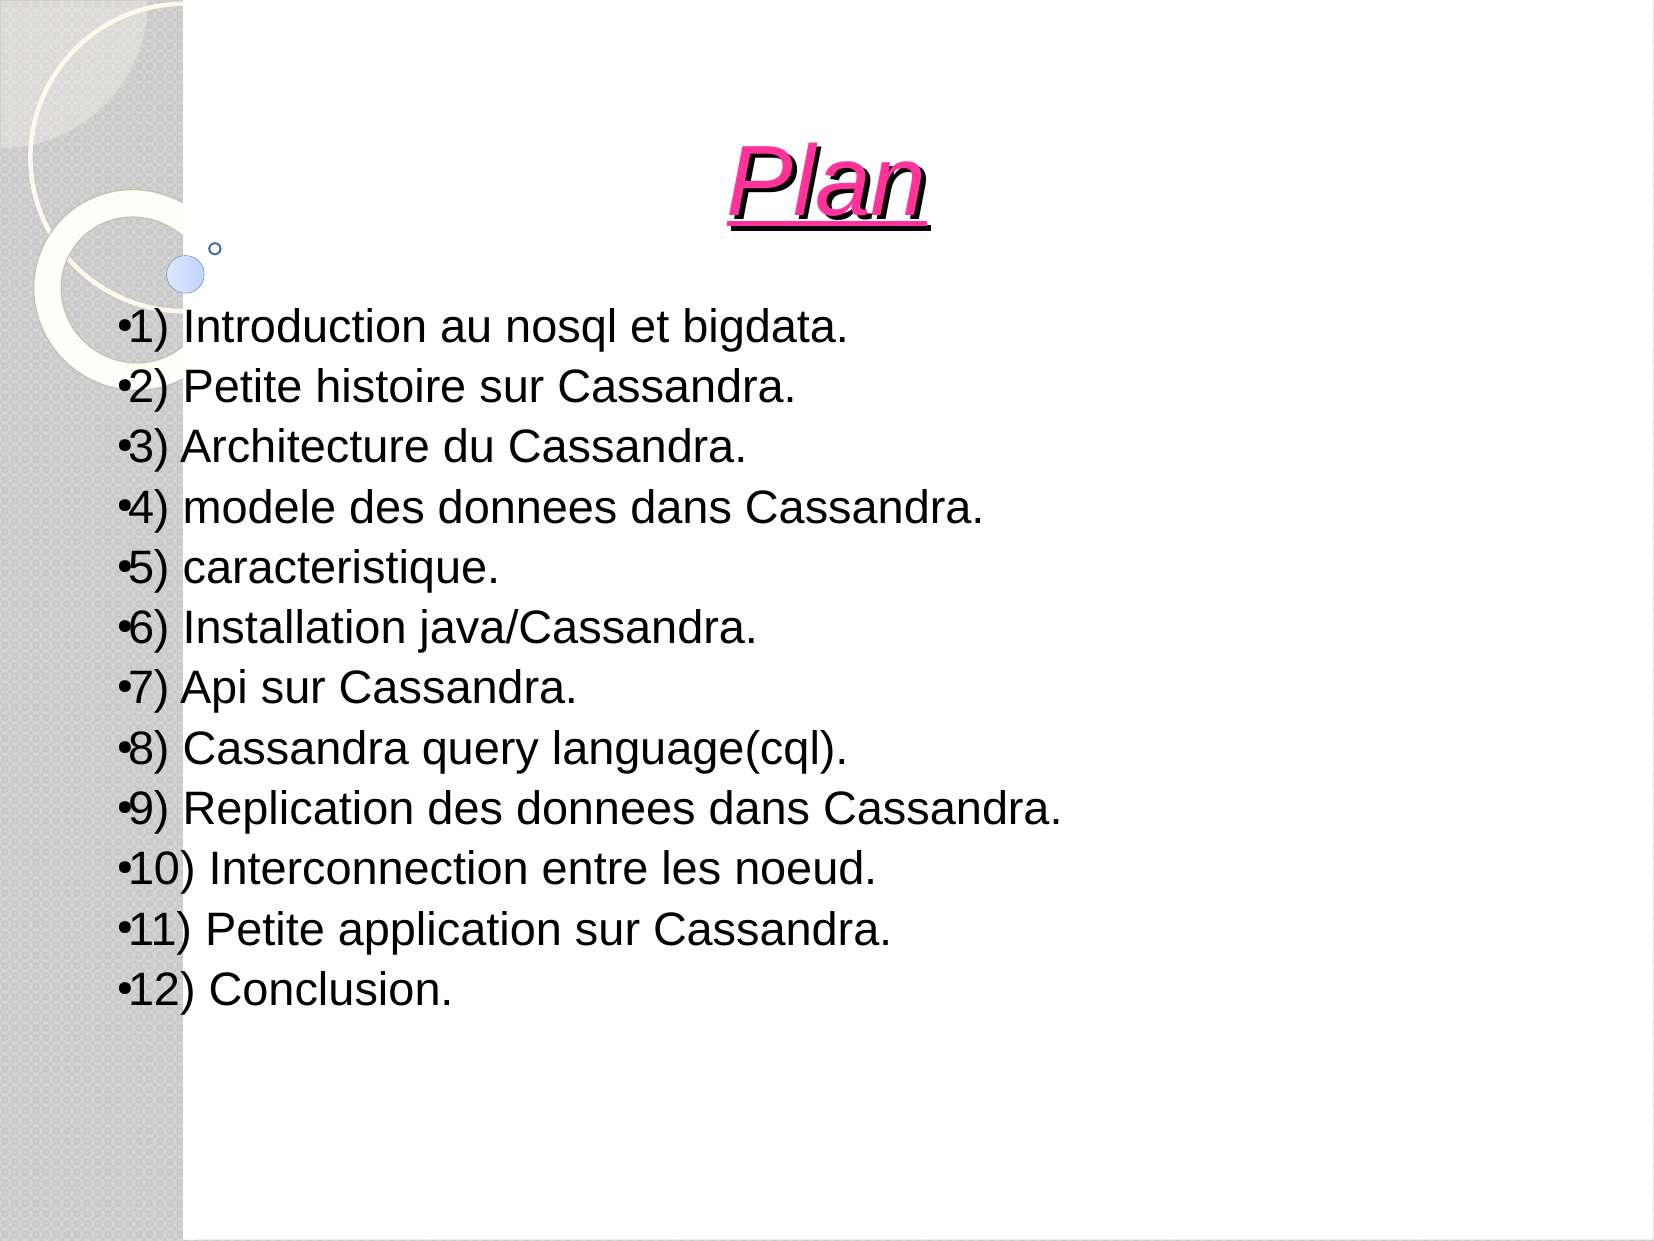

# Plan
1) Introduction au nosql et bigdata.
2) Petite histoire sur Cassandra.
3) Architecture du Cassandra.
4) modele des donnees dans Cassandra.
5) caracteristique.
6) Installation java/Cassandra.
7) Api sur Cassandra.
8) Cassandra query language(cql).
9) Replication des donnees dans Cassandra.
10) Interconnection entre les noeud.
11) Petite application sur Cassandra.
12) Conclusion.